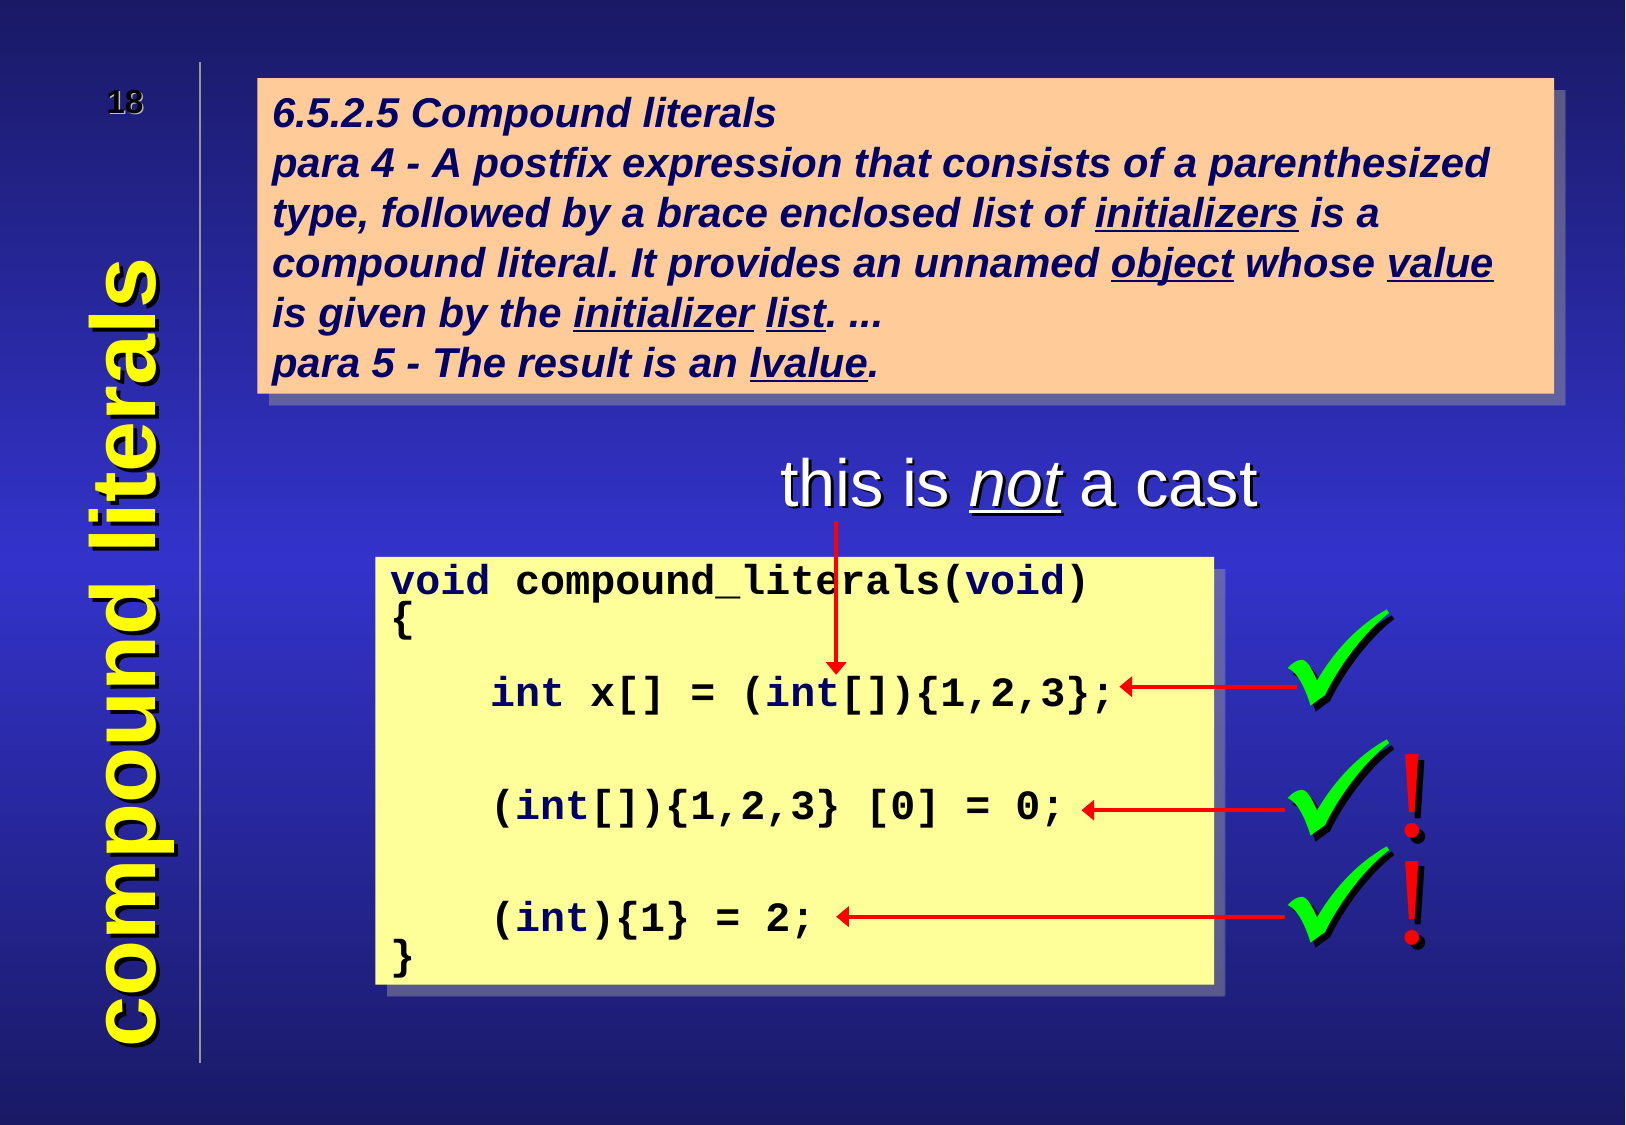

18
6.5.2.5 Compound literals
para 4 - A postfix expression that consists of a parenthesized type, followed by a brace enclosed list of initializers is a compound literal. It provides an unnamed object whose value is given by the initializer list. ...
para 5 - The result is an lvalue.
this is not a cast
# compound literals
void compound_literals(void)
{
 int x[] = (int[]){1,2,3};
 (int[]){1,2,3} [0] = 0;
 (int){1} = 2;
}


!

!